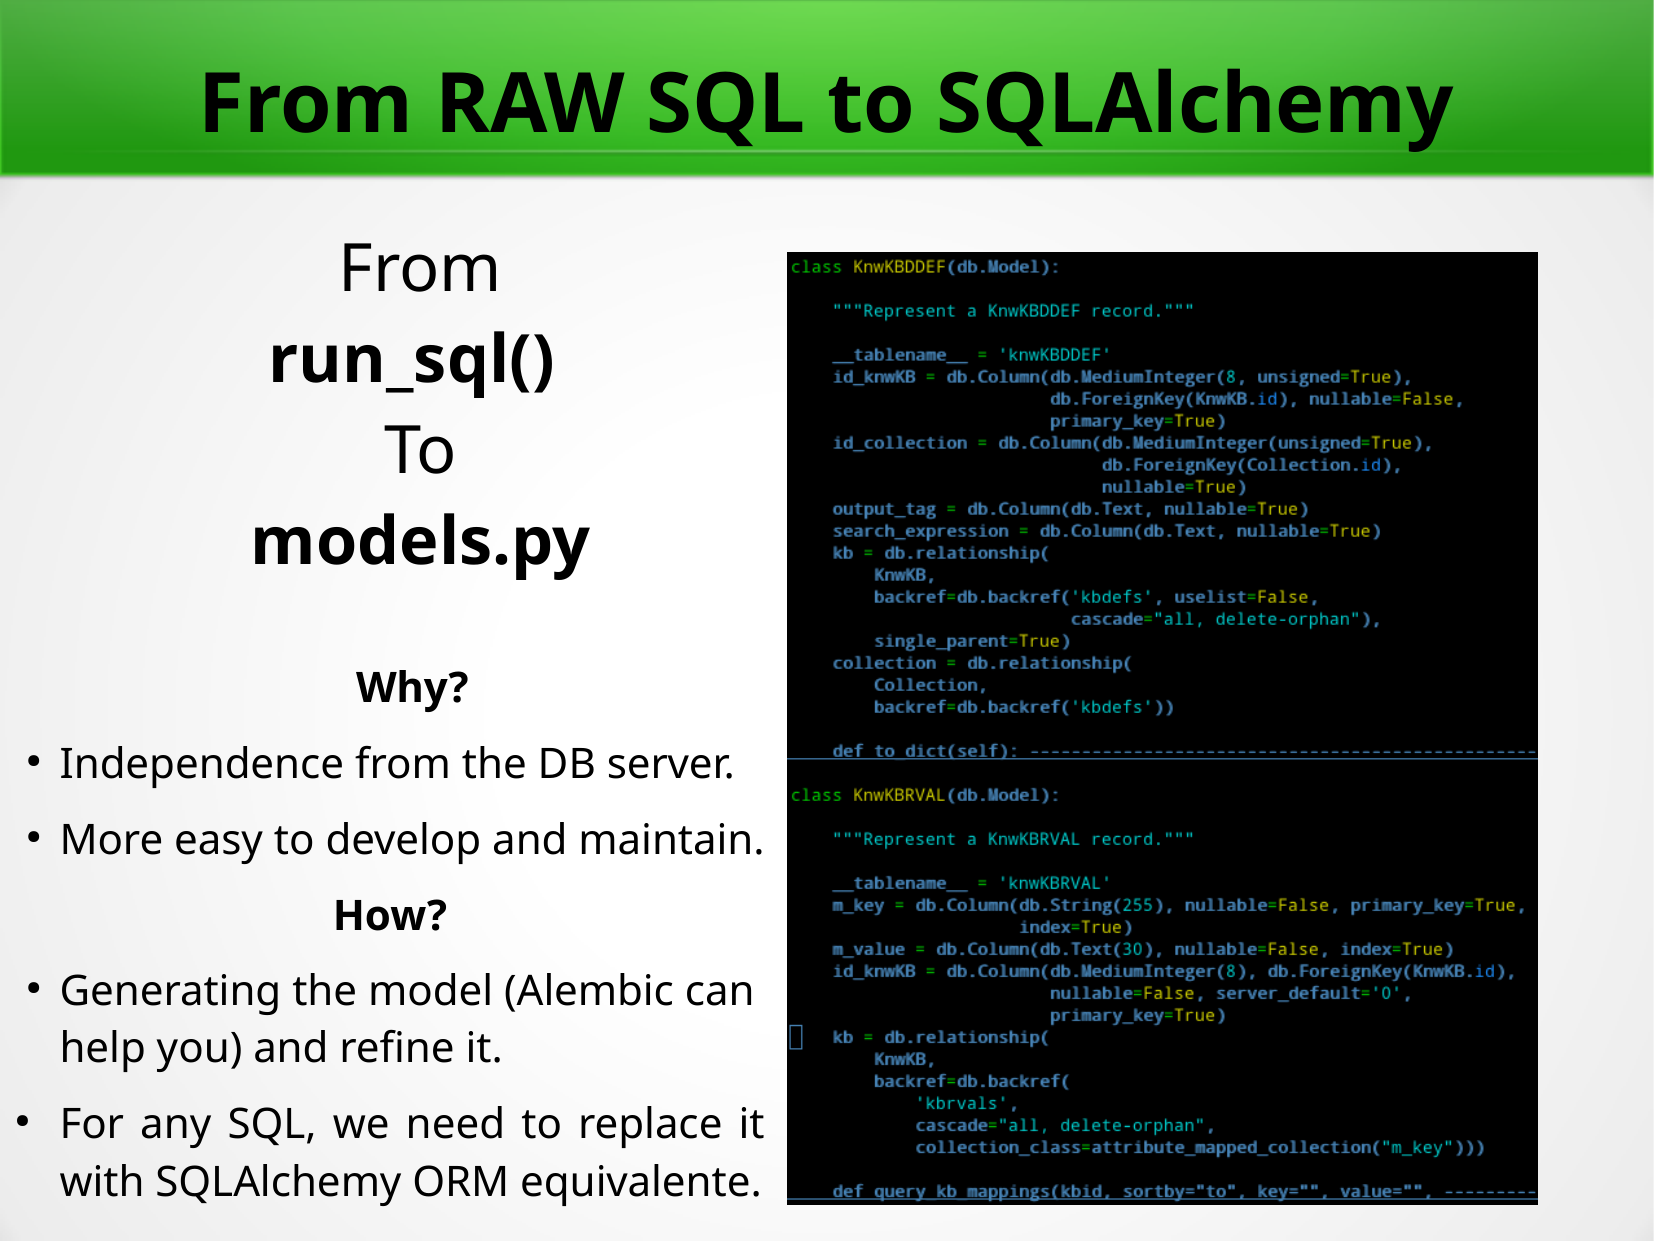

# From RAW SQL to SQLAlchemy
From
run_sql()
To
models.py
Why?
Independence from the DB server.
More easy to develop and maintain.
How?
Generating the model (Alembic can help you) and refine it.
For any SQL, we need to replace it with SQLAlchemy ORM equivalente.